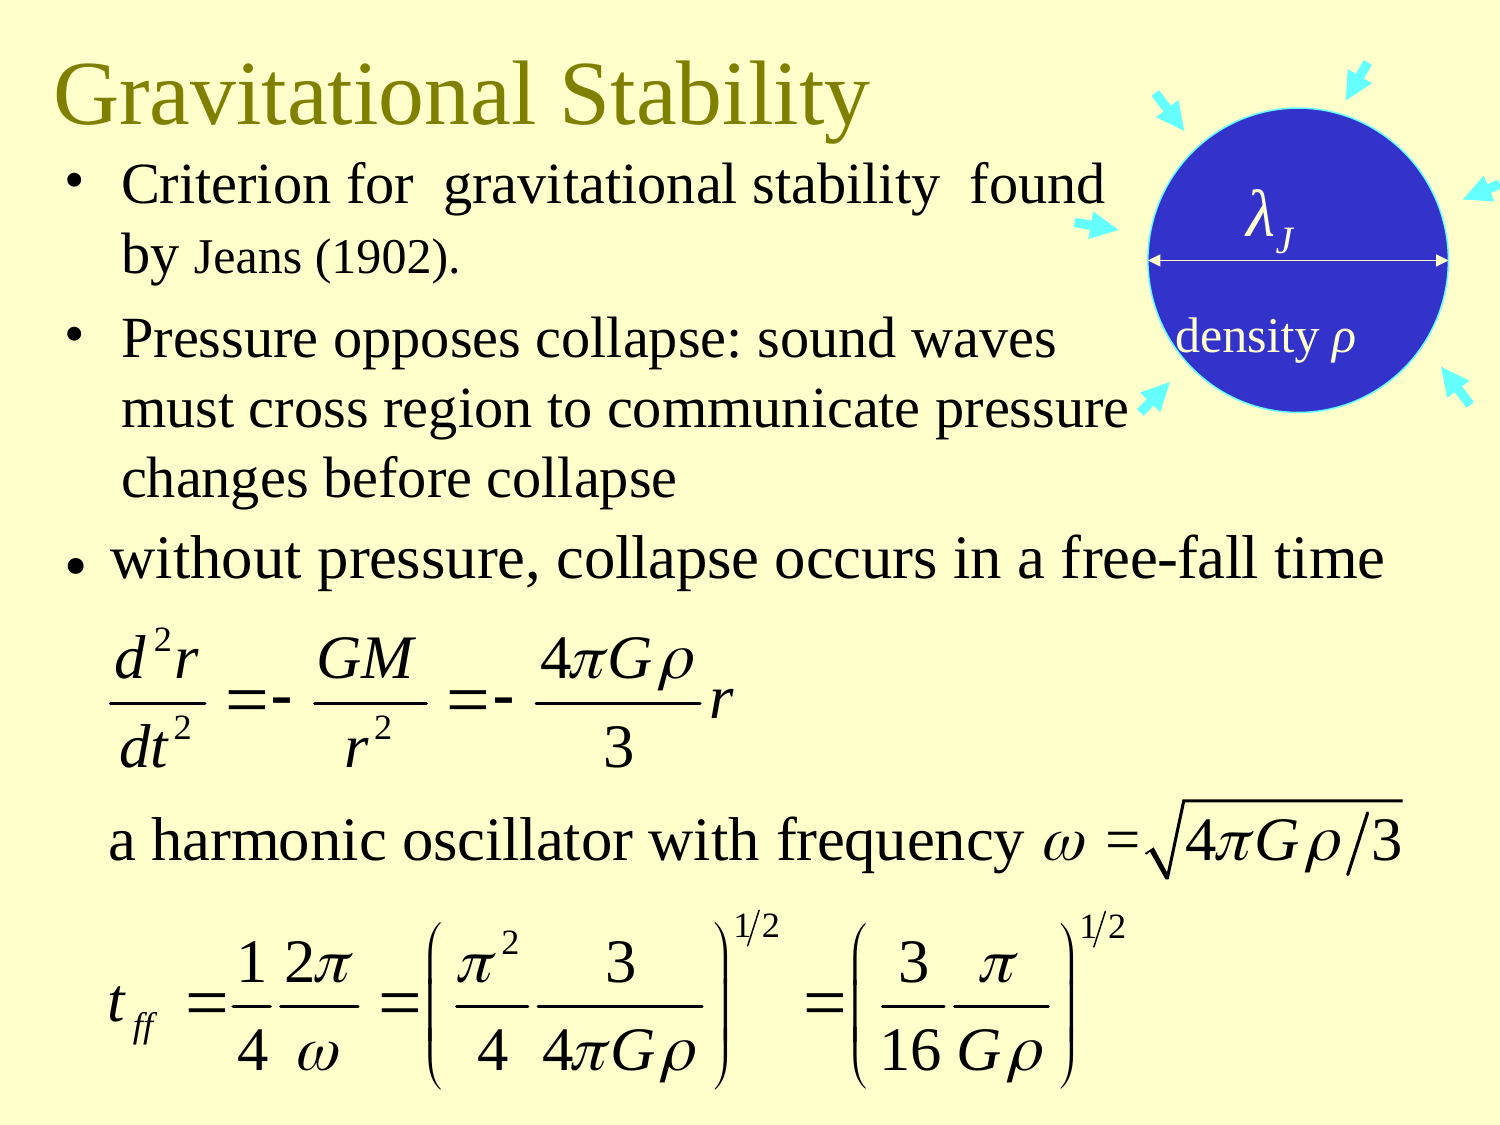

# Gravitational Stability
Criterion for gravitational stability found by Jeans (1902).
Pressure opposes collapse: sound waves must cross region to communicate pressure changes before collapse
λJ
density ρ